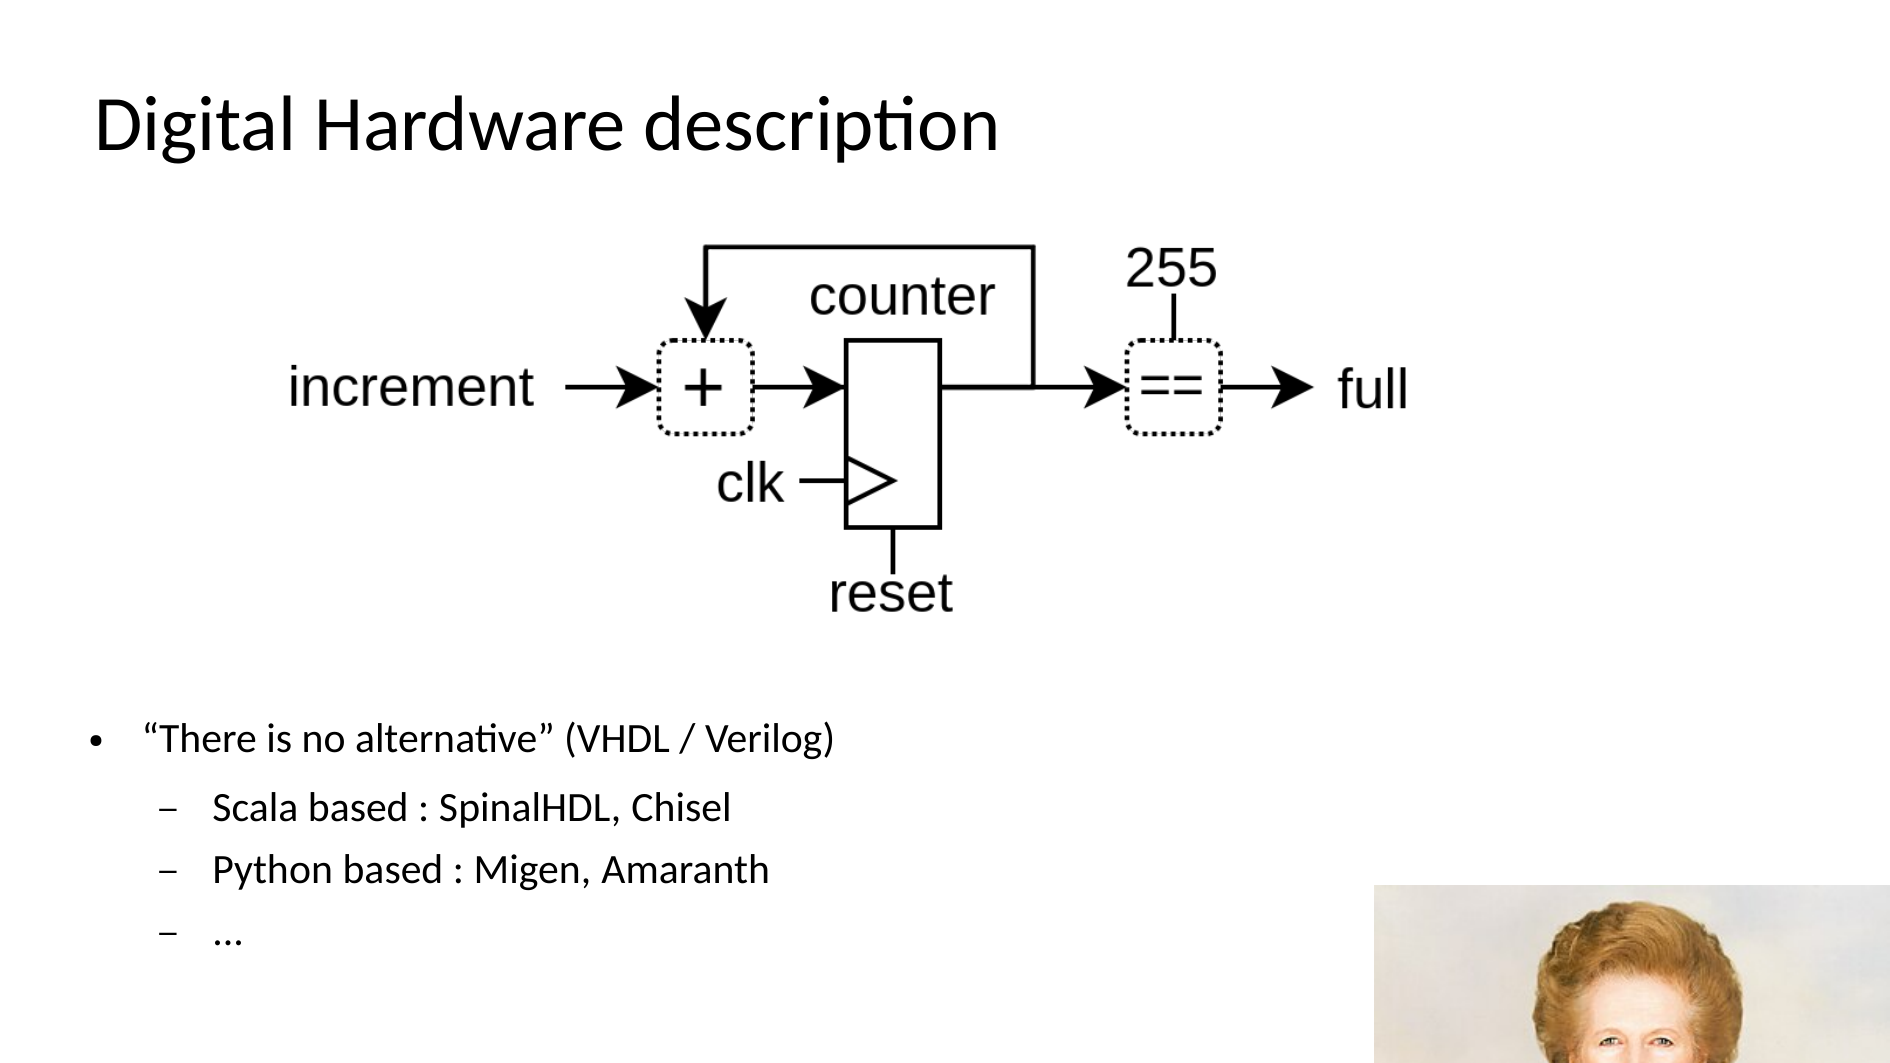

# Digital Hardware description
“There is no alternative” (VHDL / Verilog)
Scala based : SpinalHDL, Chisel
Python based : Migen, Amaranth
...